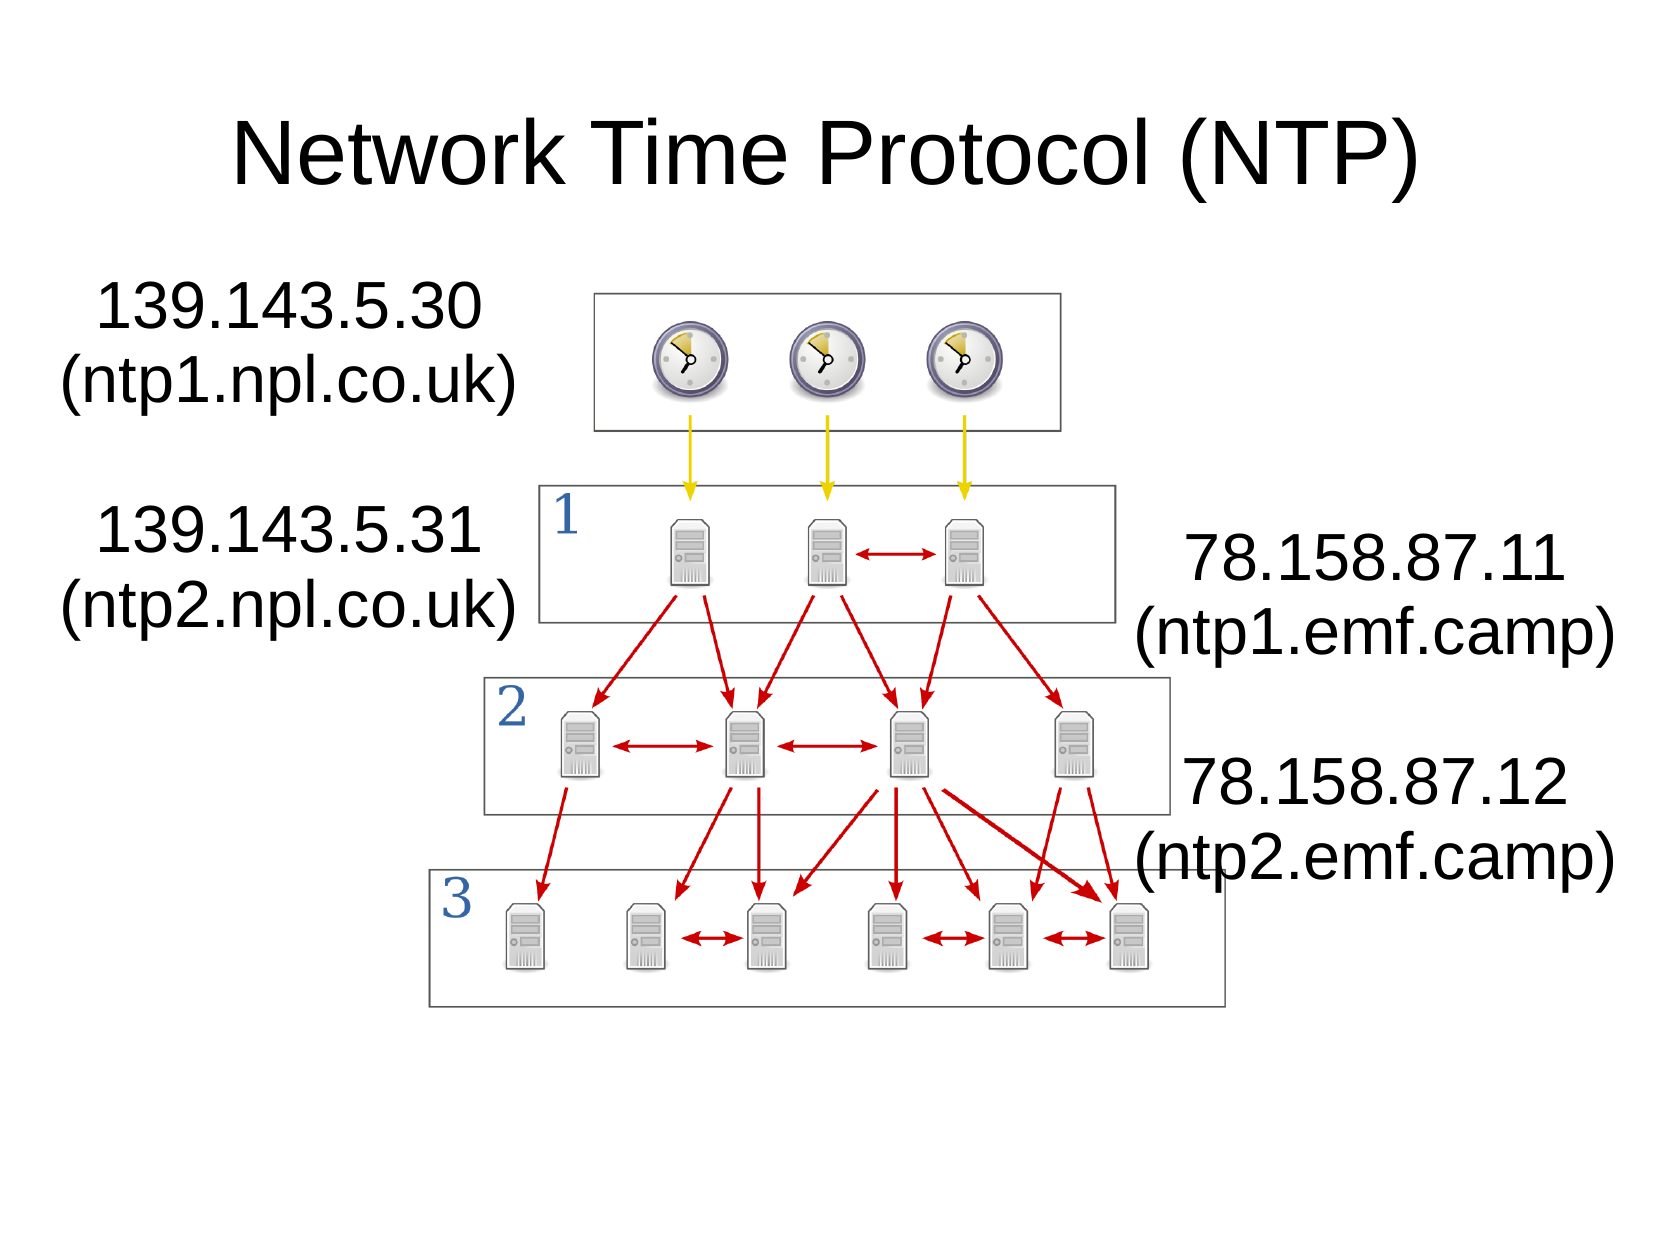

# Network Time Protocol (NTP)
139.143.5.30
(ntp1.npl.co.uk)
139.143.5.31
(ntp2.npl.co.uk)
78.158.87.11
(ntp1.emf.camp)
78.158.87.12
(ntp2.emf.camp)